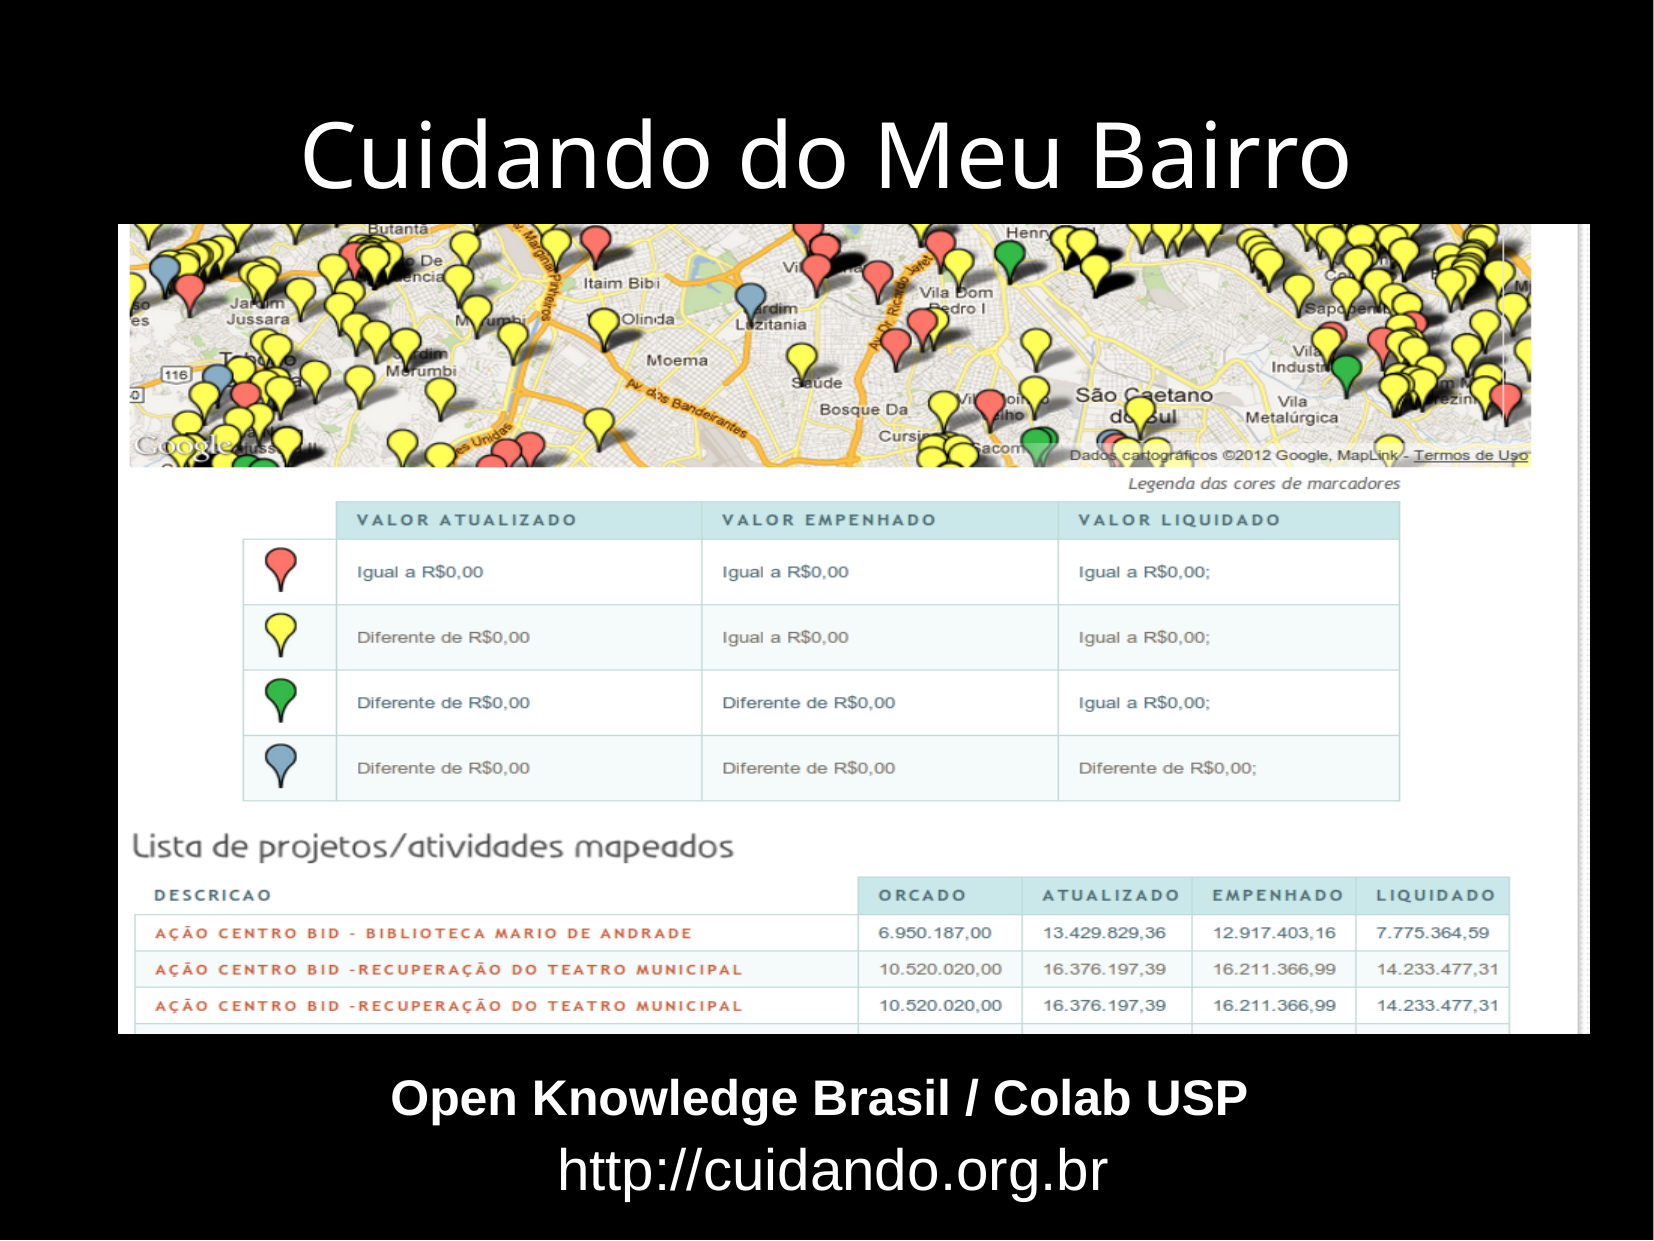

# Cuidando do Meu Bairro
Open Knowledge Brasil / Colab USP
http://cuidando.org.br